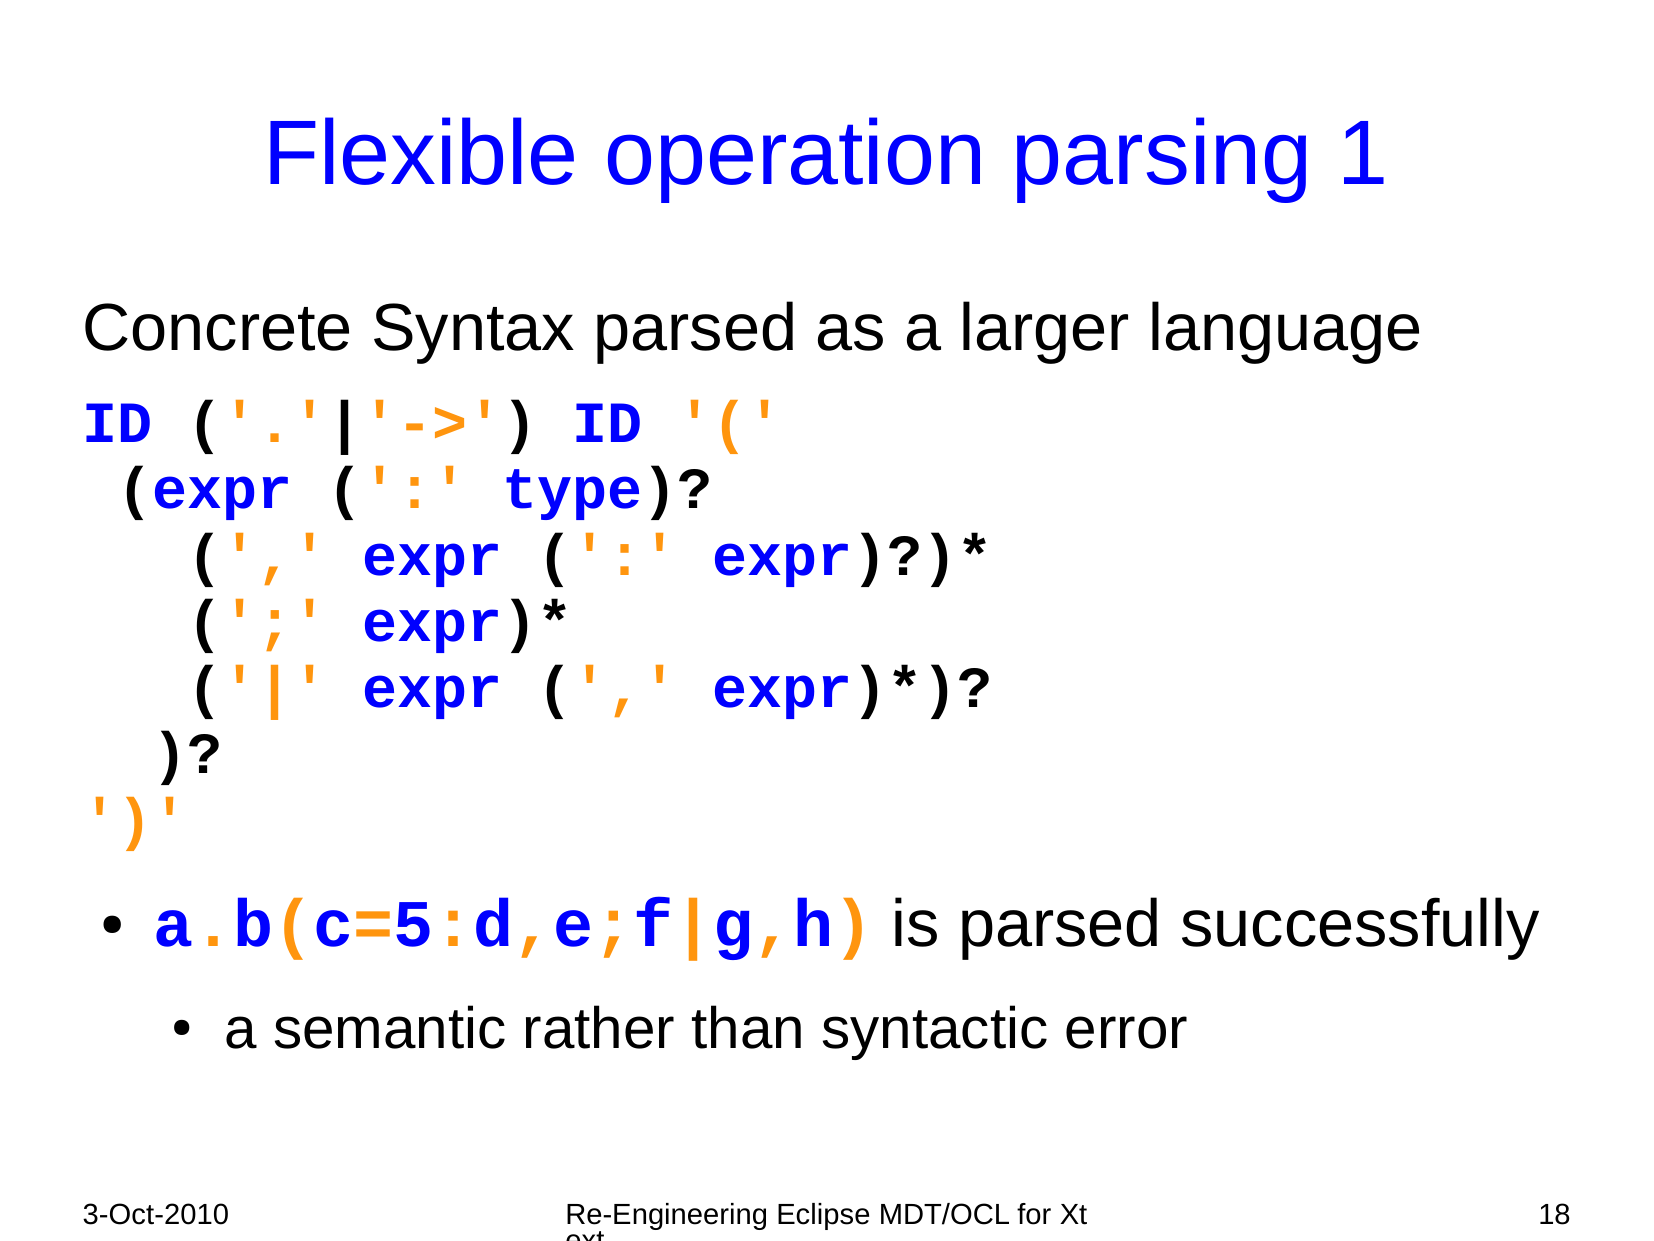

# Flexible operation parsing 1
Concrete Syntax parsed as a larger language
ID ('.'|'->') ID '('
 (expr (':' type)?
 (',' expr (':' expr)?)*
 (';' expr)*
 ('|' expr (',' expr)*)?
 )?
')'
a.b(c=5:d,e;f|g,h) is parsed successfully
a semantic rather than syntactic error
3-Oct-2010
Re-Engineering Eclipse MDT/OCL for Xtext
18